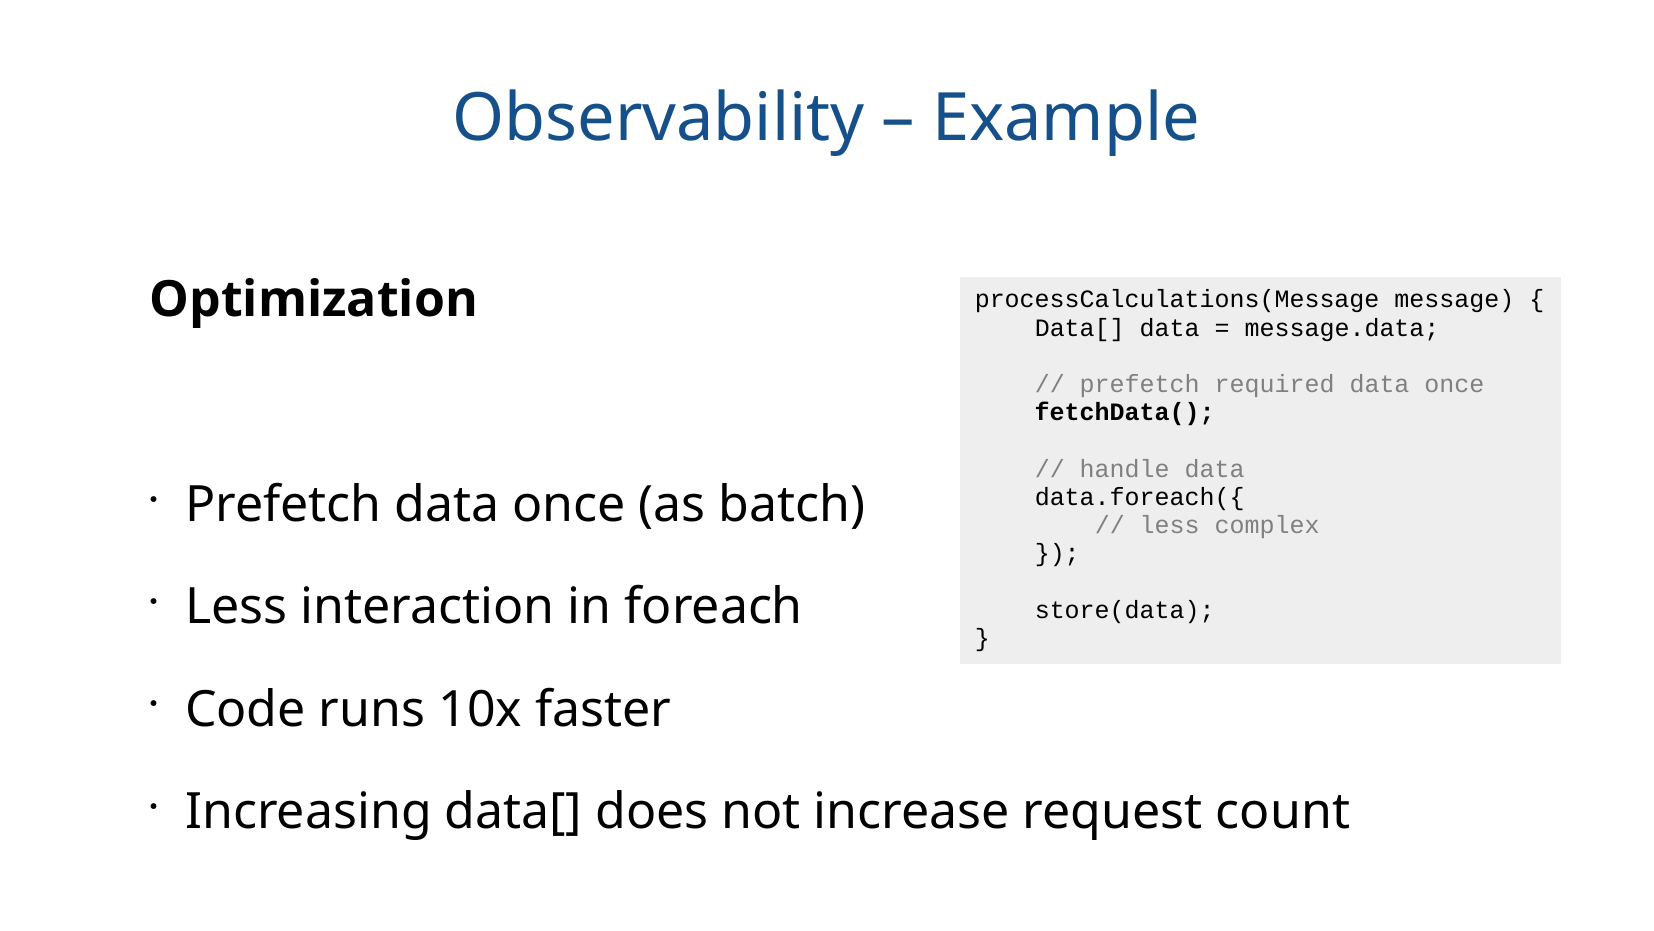

# Observability – Example
Optimization
Prefetch data once (as batch)
Less interaction in foreach
Code runs 10x faster
Increasing data[] does not increase request count
processCalculations(Message message) {
 Data[] data = message.data;
 // prefetch required data once
 fetchData();
 // handle data
 data.foreach({
 // less complex
 });
 store(data);
}